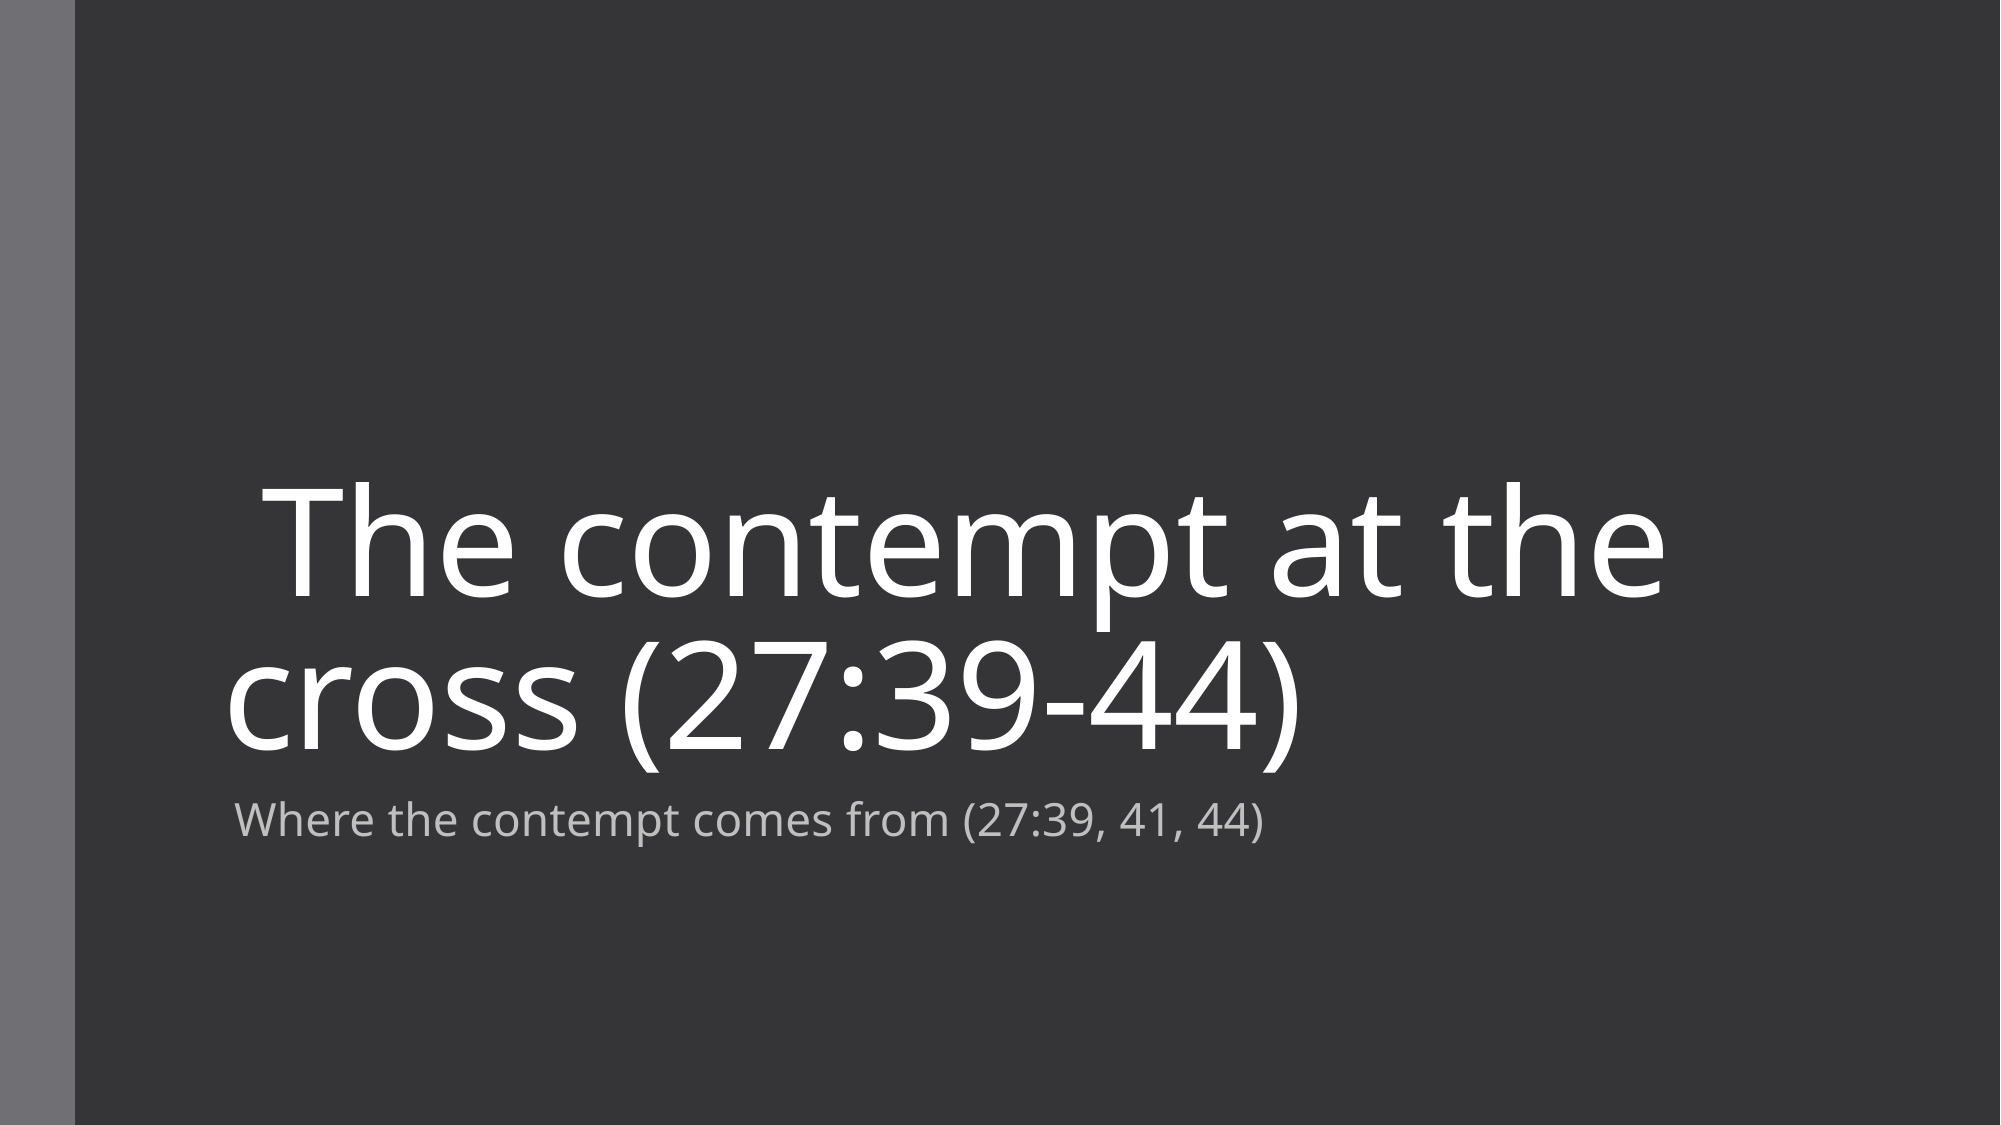

# The contempt at the cross (27:39-44)
 Where the contempt comes from (27:39, 41, 44)